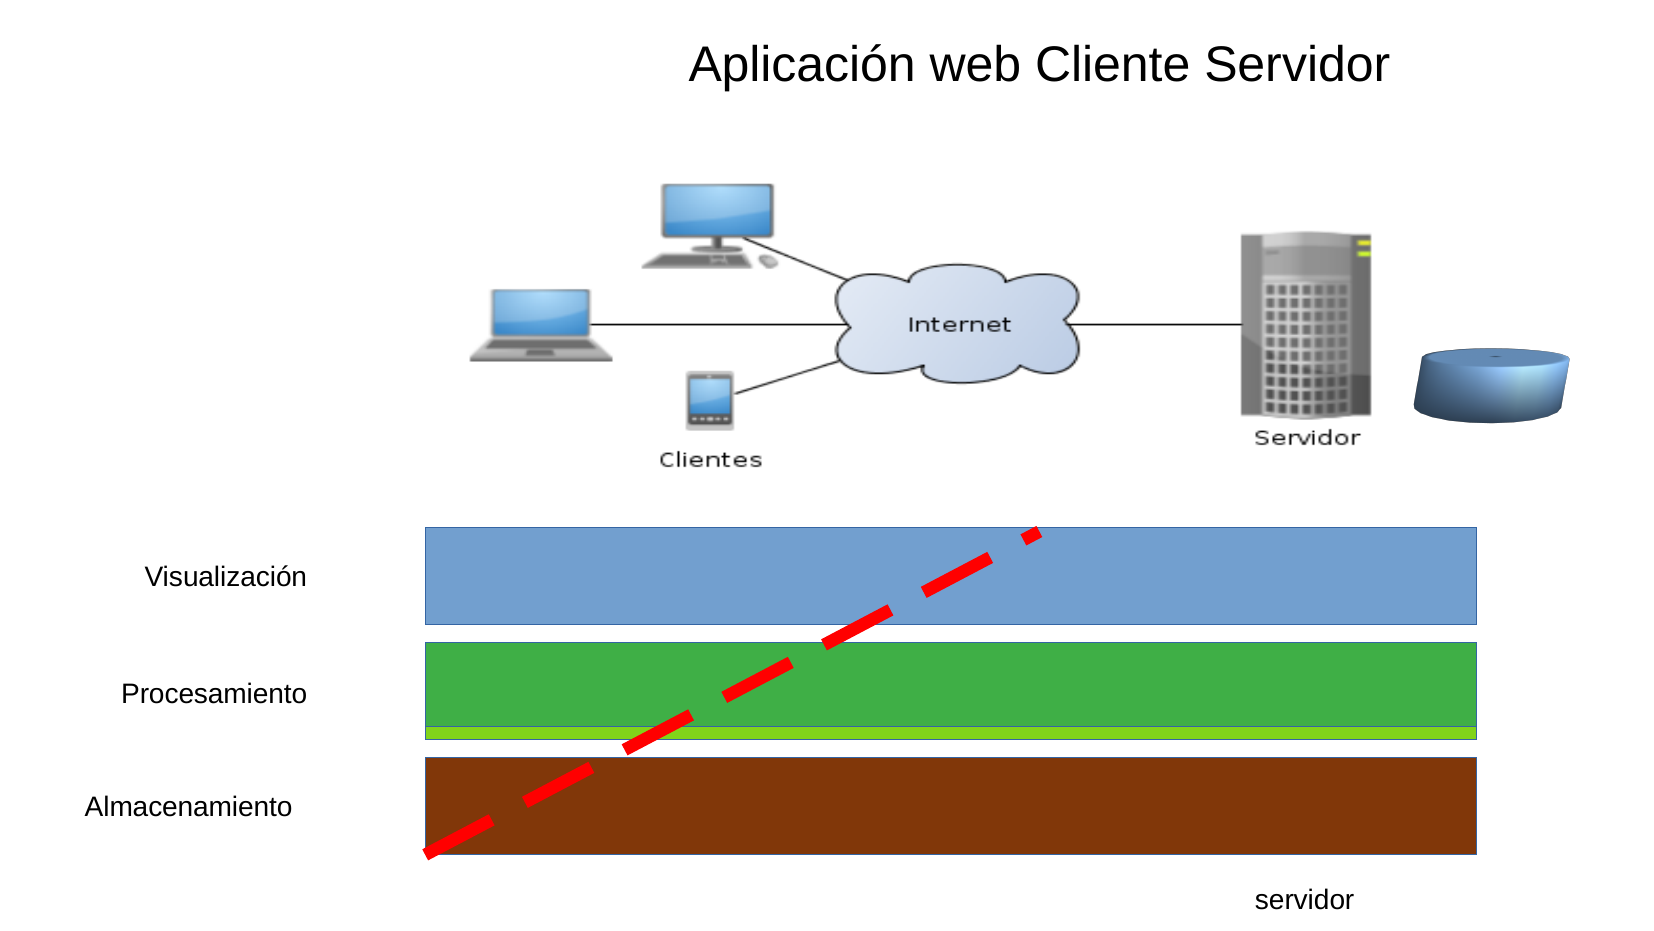

Aplicación web Cliente Servidor
Visualización
Procesamiento
Almacenamiento
servidor